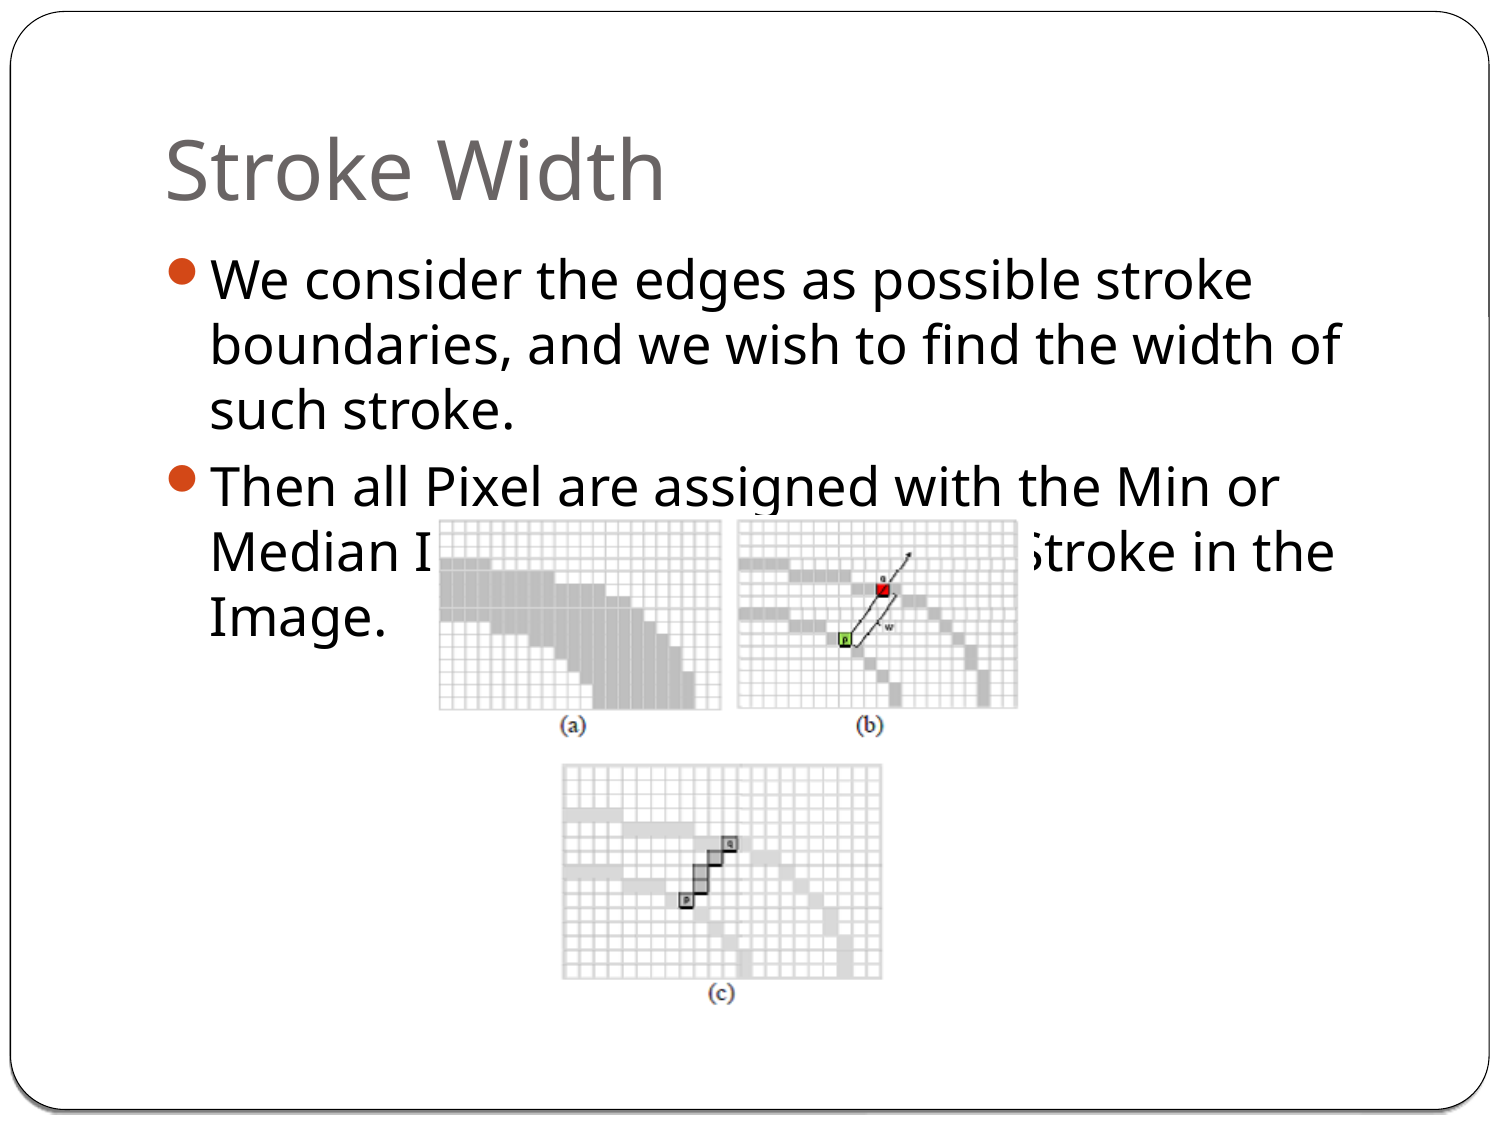

# Stroke Width
We consider the edges as possible stroke boundaries, and we wish to find the width of such stroke.
Then all Pixel are assigned with the Min or Median Intensity value in Every Stroke in the Image.